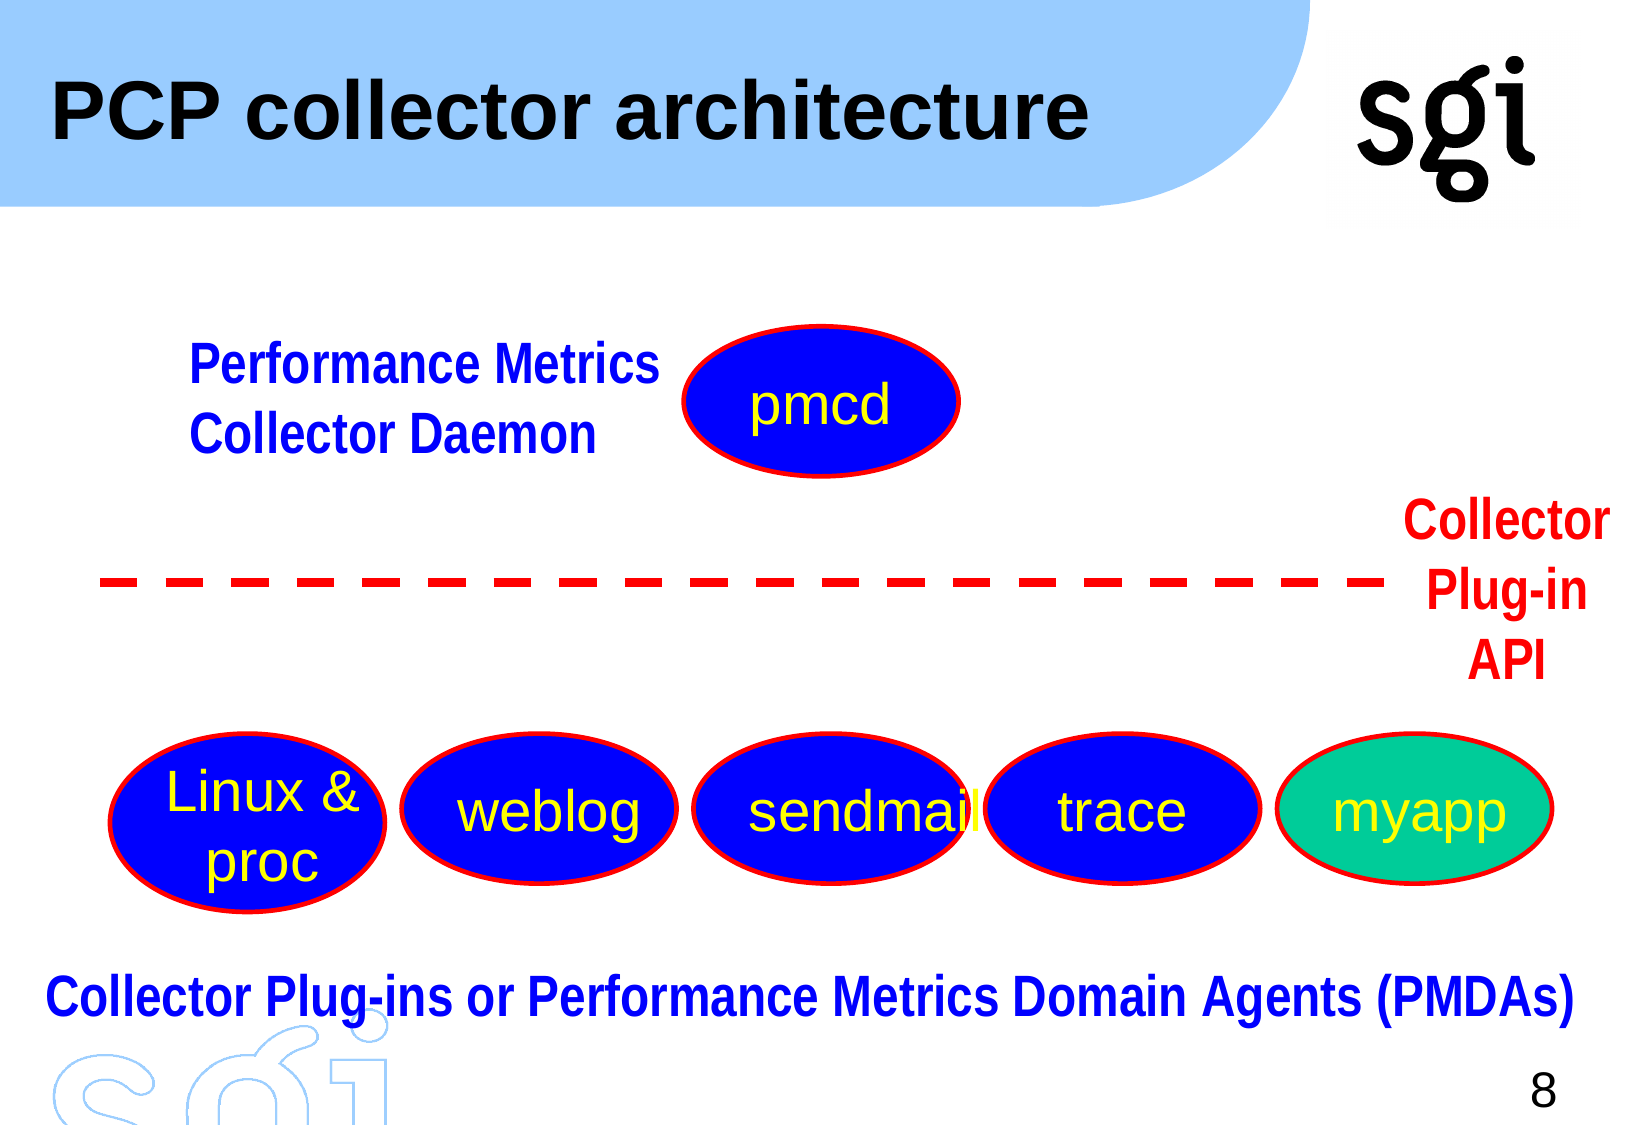

# PCP collector architecture
Performance Metrics
Collector Daemon
pmcd
Collector
Plug-in
API
Linux &
proc
weblog
sendmail
trace
myapp
Collector Plug-ins or Performance Metrics Domain Agents (PMDAs)